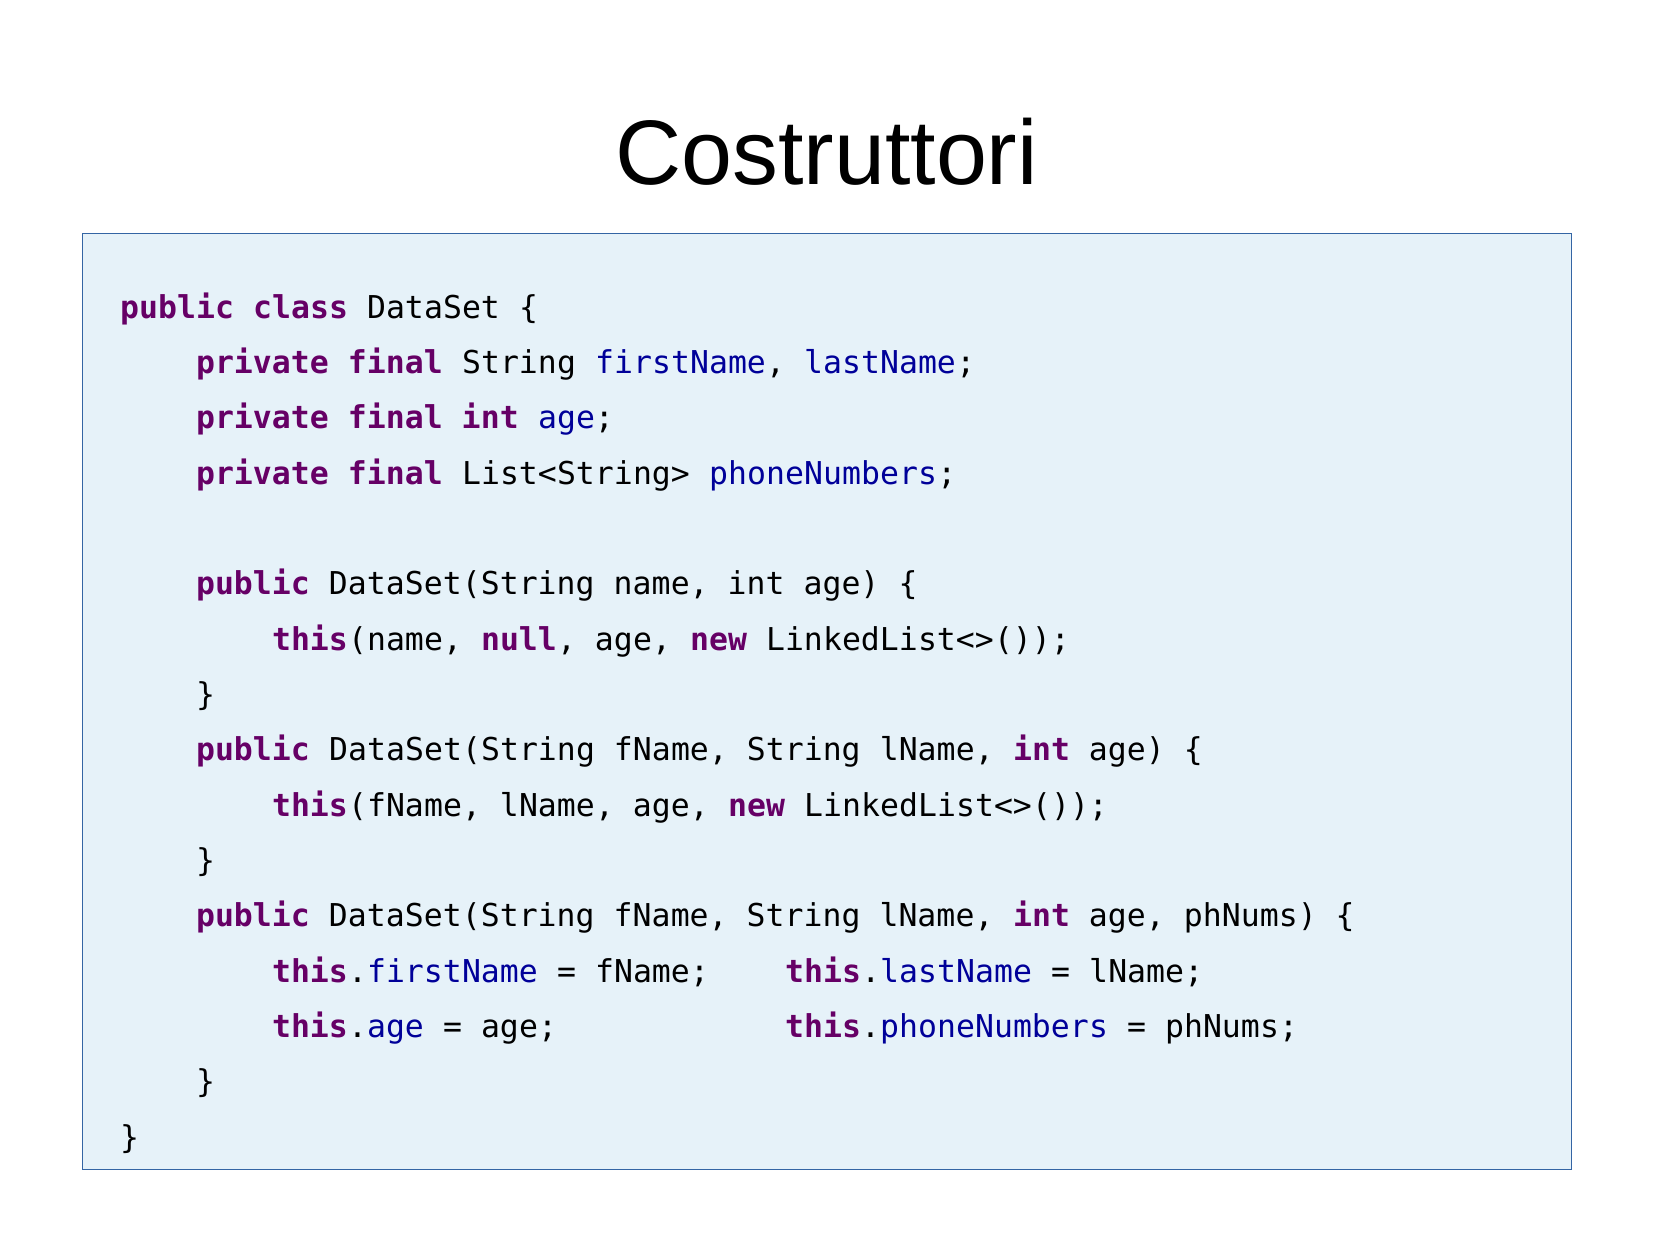

# Costruttori
public class DataSet {
 private final String firstName, lastName;
 private final int age;
 private final List<String> phoneNumbers;
 public DataSet(String name, int age) {
 this(name, null, age, new LinkedList<>());
 }
 public DataSet(String fName, String lName, int age) {
 this(fName, lName, age, new LinkedList<>());
 }
 public DataSet(String fName, String lName, int age, phNums) {
 this.firstName = fName; this.lastName = lName;
 this.age = age; this.phoneNumbers = phNums;
 }
}